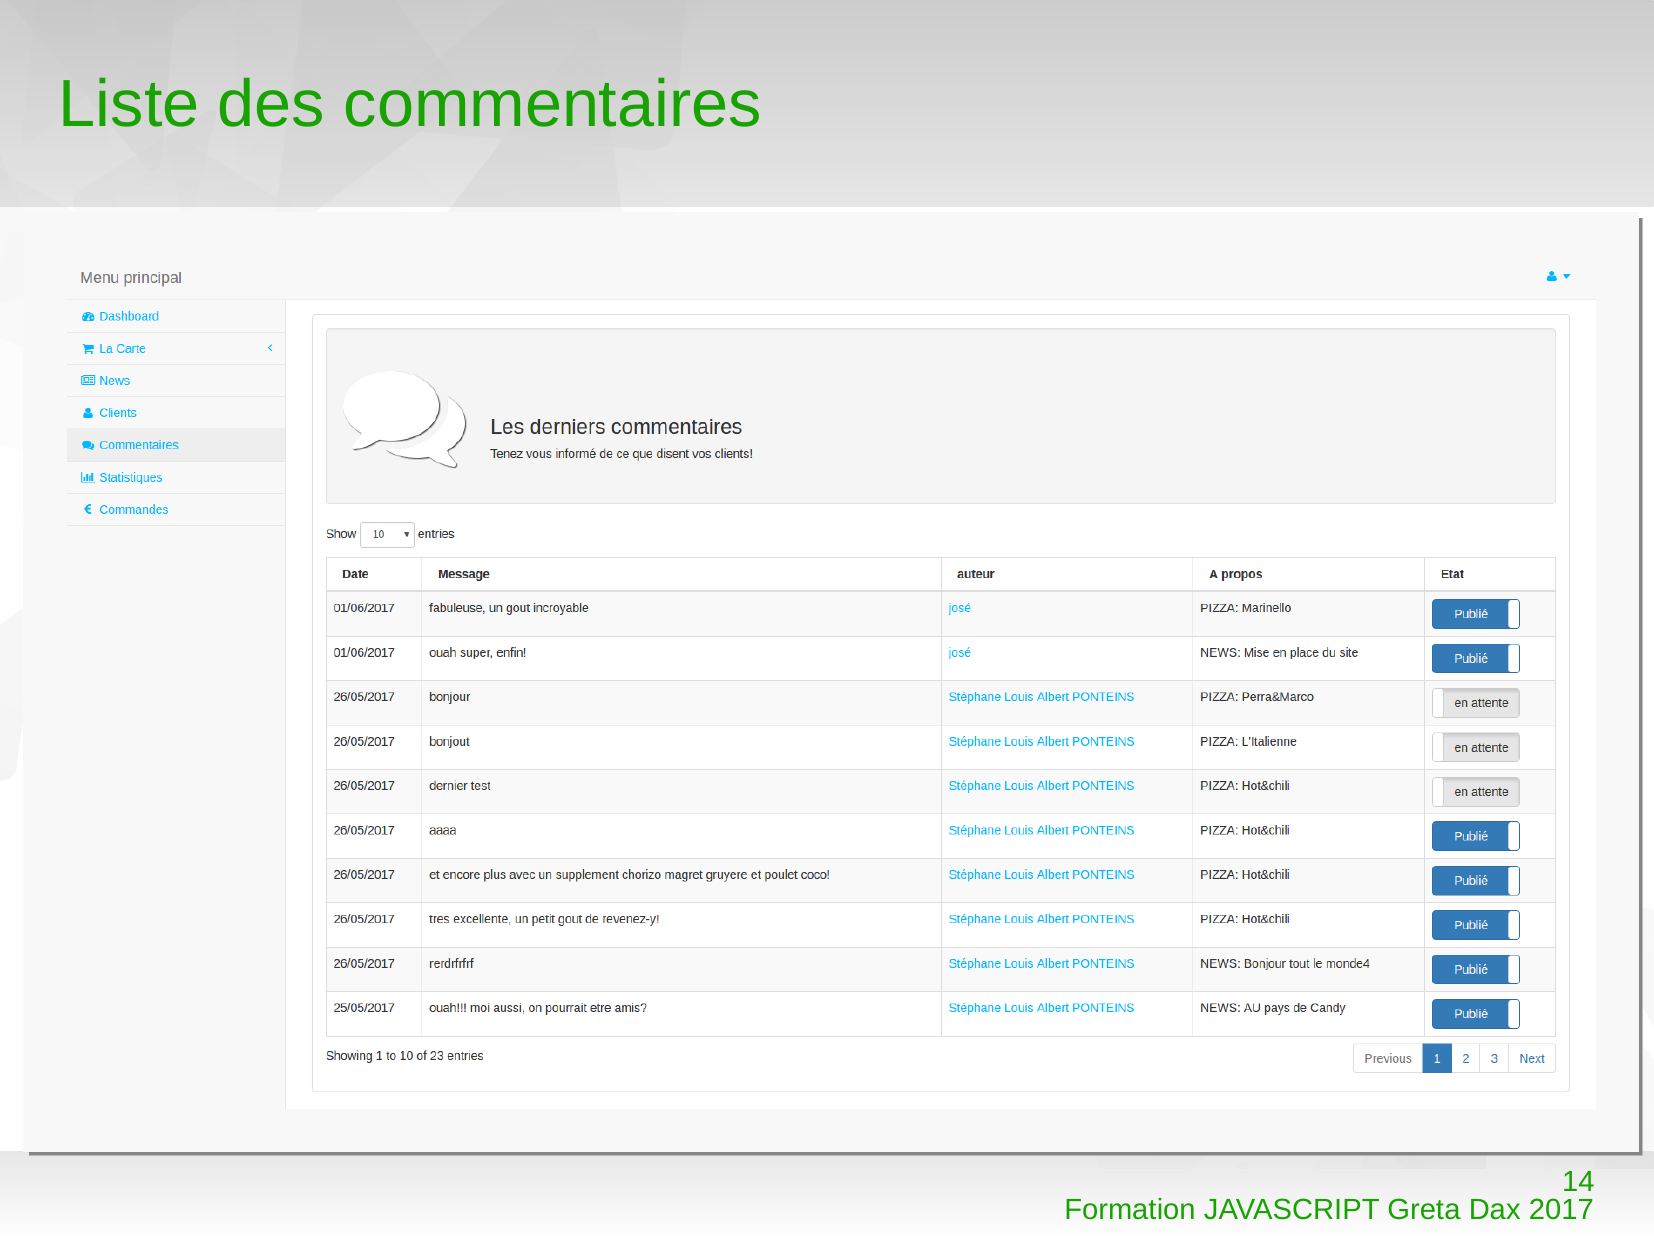

# Liste des commentaires
14
Formation JAVASCRIPT Greta Dax 2017